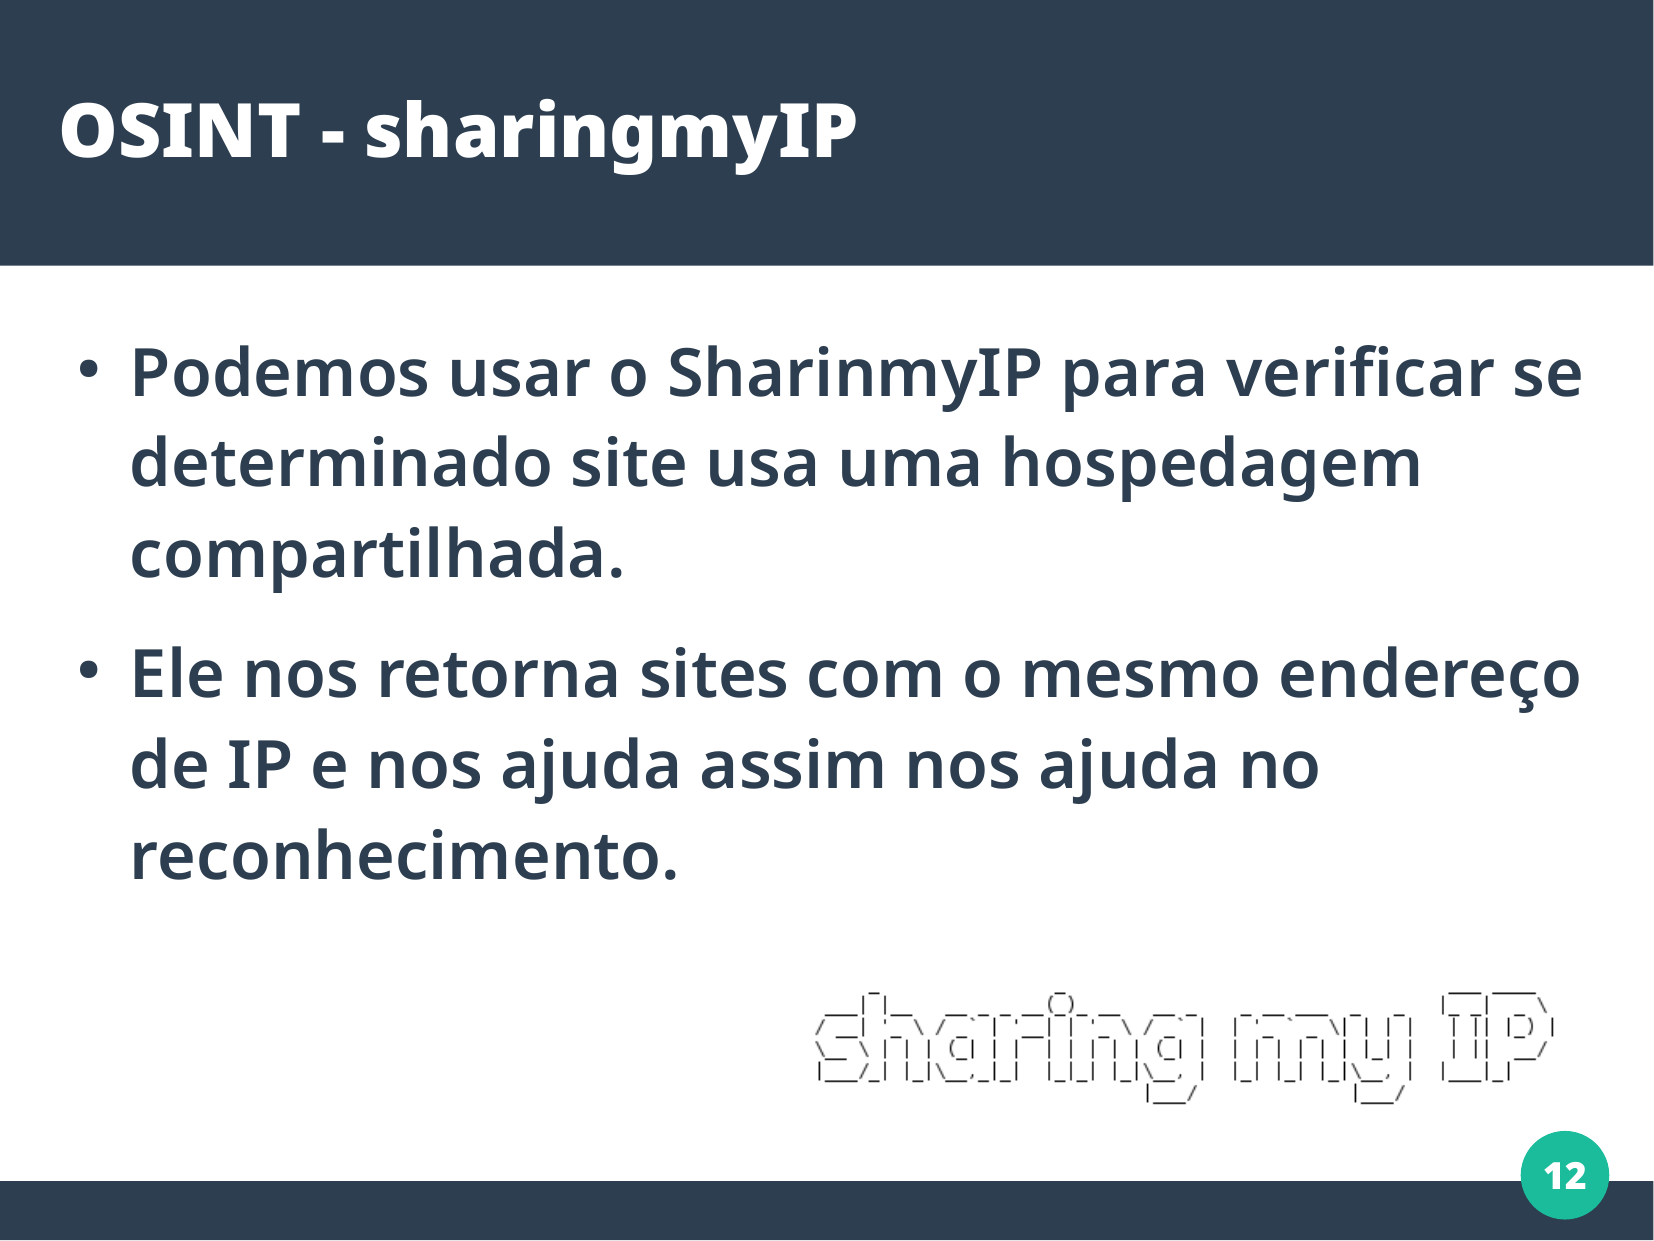

# OSINT - sharingmyIP
Podemos usar o SharinmyIP para verificar se determinado site usa uma hospedagem compartilhada.
Ele nos retorna sites com o mesmo endereço de IP e nos ajuda assim nos ajuda no reconhecimento.
12